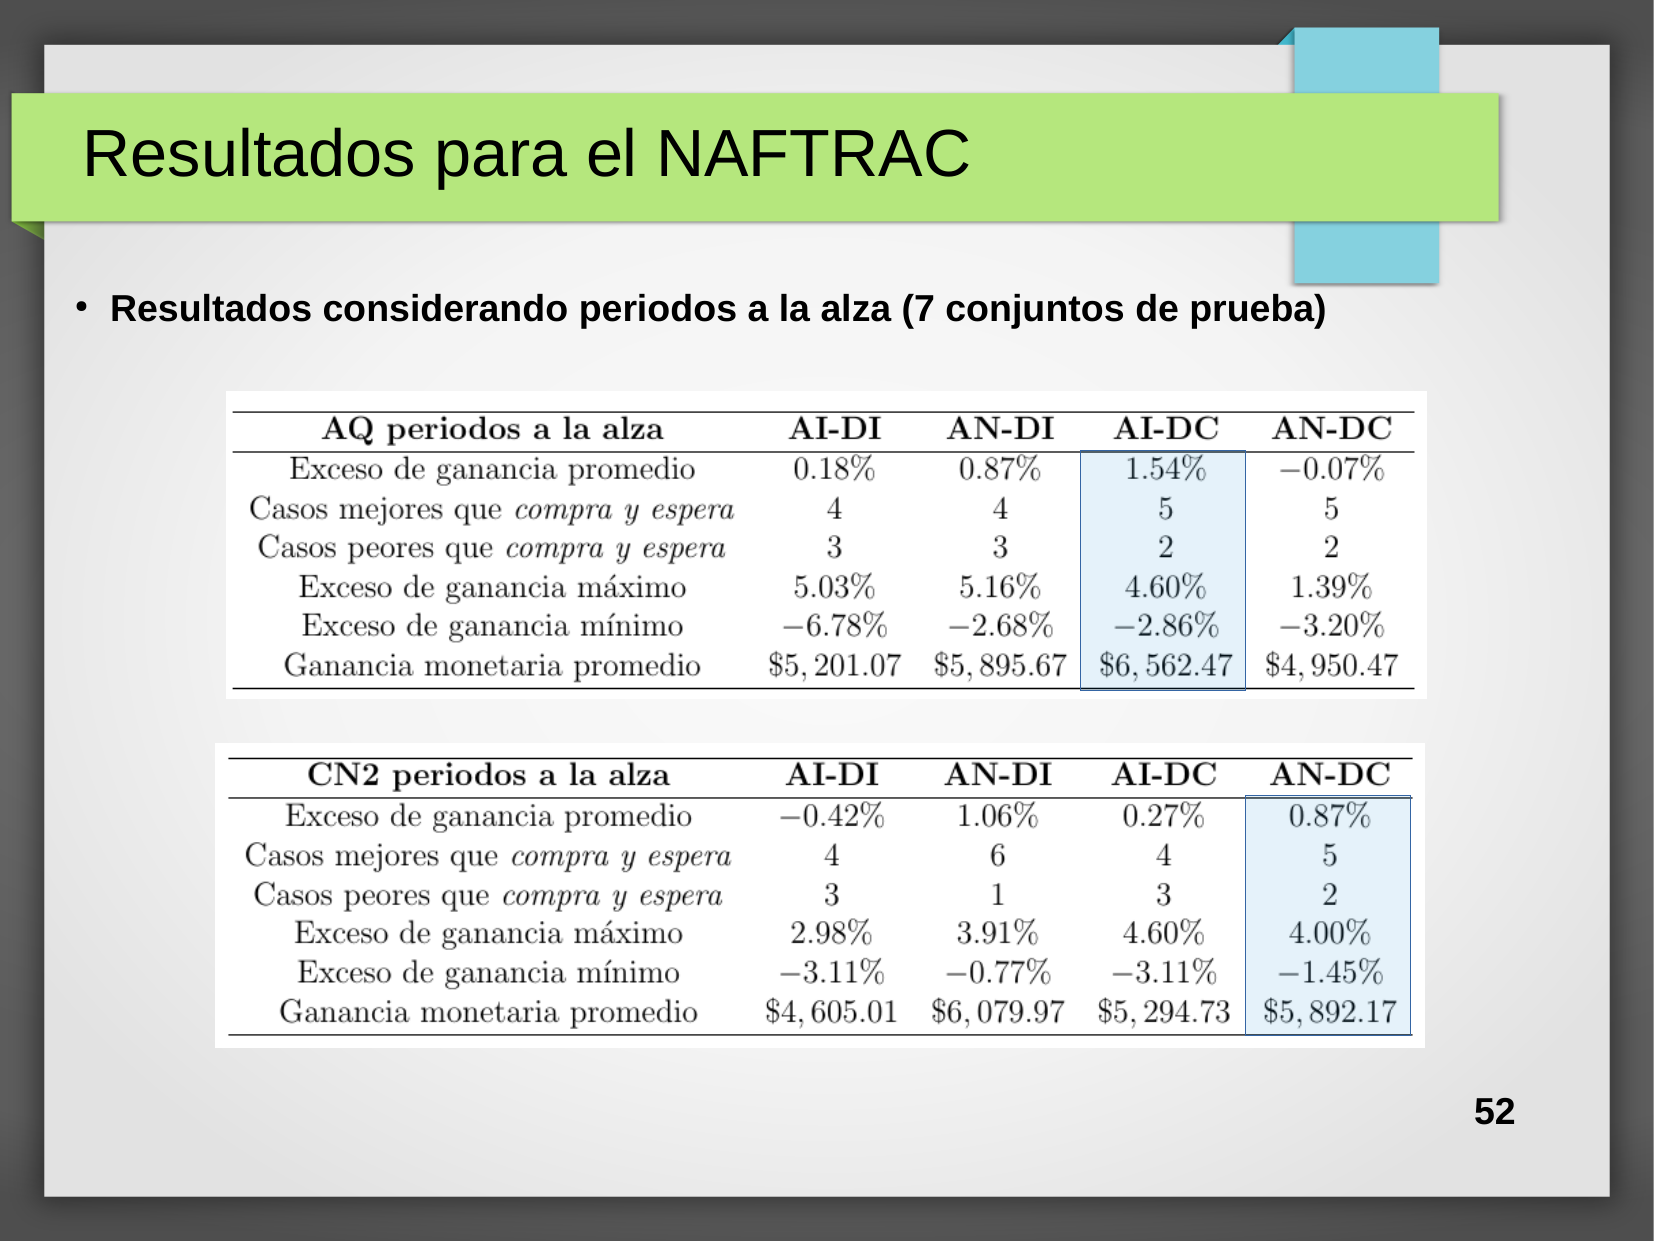

# Resultados para el NAFTRAC
Resultados considerando periodos a la alza (7 conjuntos de prueba)